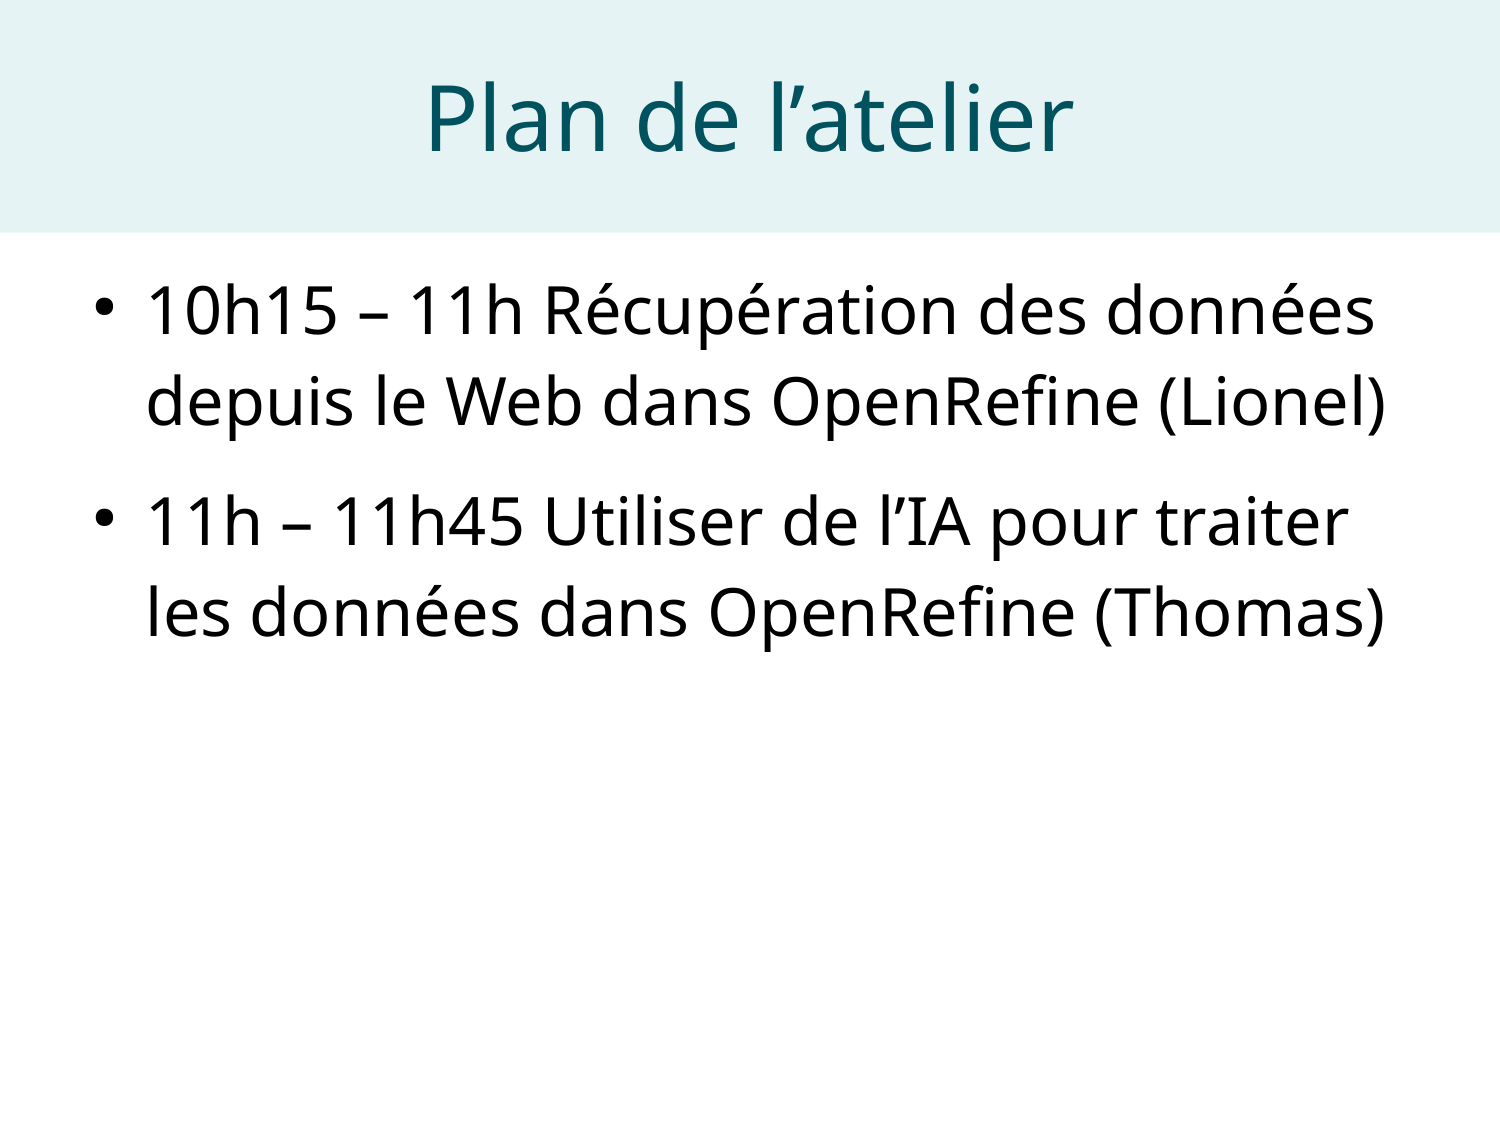

# Plan de l’atelier
10h15 – 11h Récupération des données depuis le Web dans OpenRefine (Lionel)
11h – 11h45 Utiliser de l’IA pour traiter les données dans OpenRefine (Thomas)